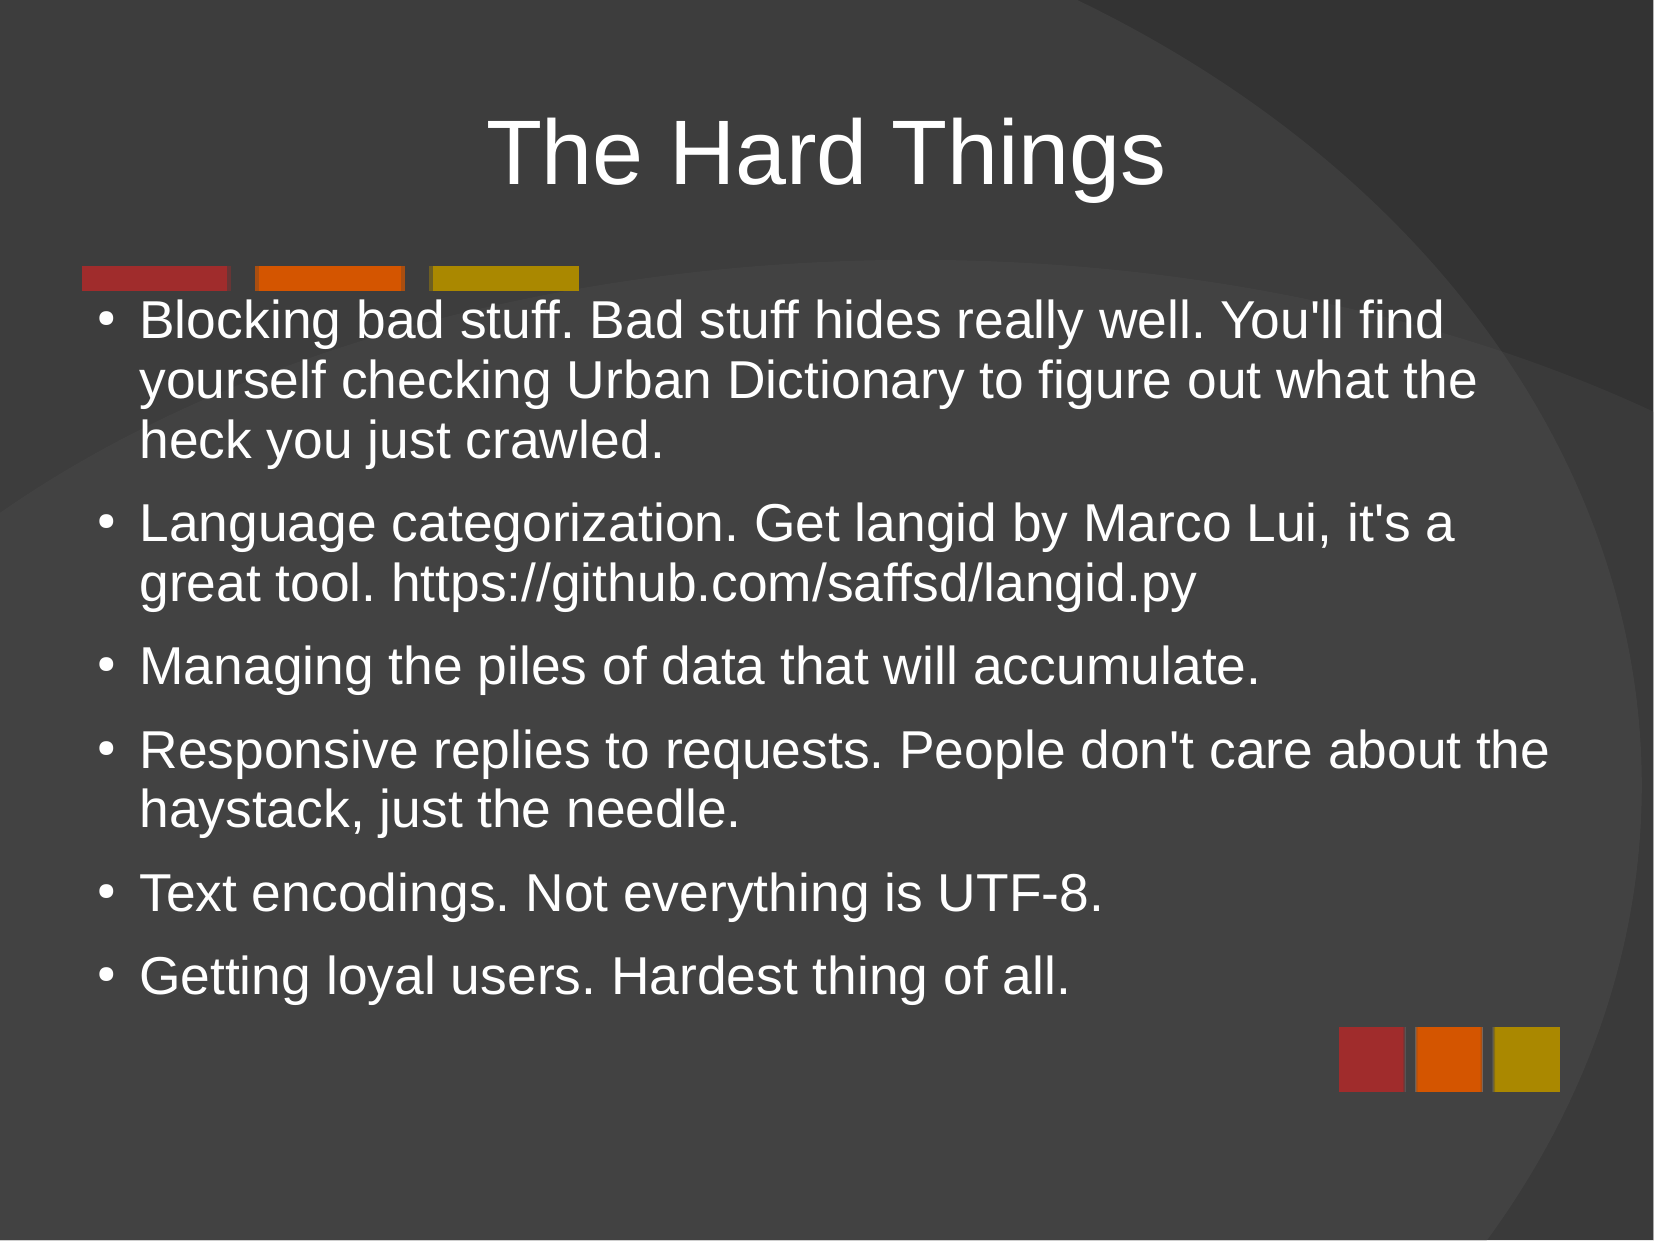

# The Hard Things
Blocking bad stuff. Bad stuff hides really well. You'll find yourself checking Urban Dictionary to figure out what the heck you just crawled.
Language categorization. Get langid by Marco Lui, it's a great tool. https://github.com/saffsd/langid.py
Managing the piles of data that will accumulate.
Responsive replies to requests. People don't care about the haystack, just the needle.
Text encodings. Not everything is UTF-8.
Getting loyal users. Hardest thing of all.